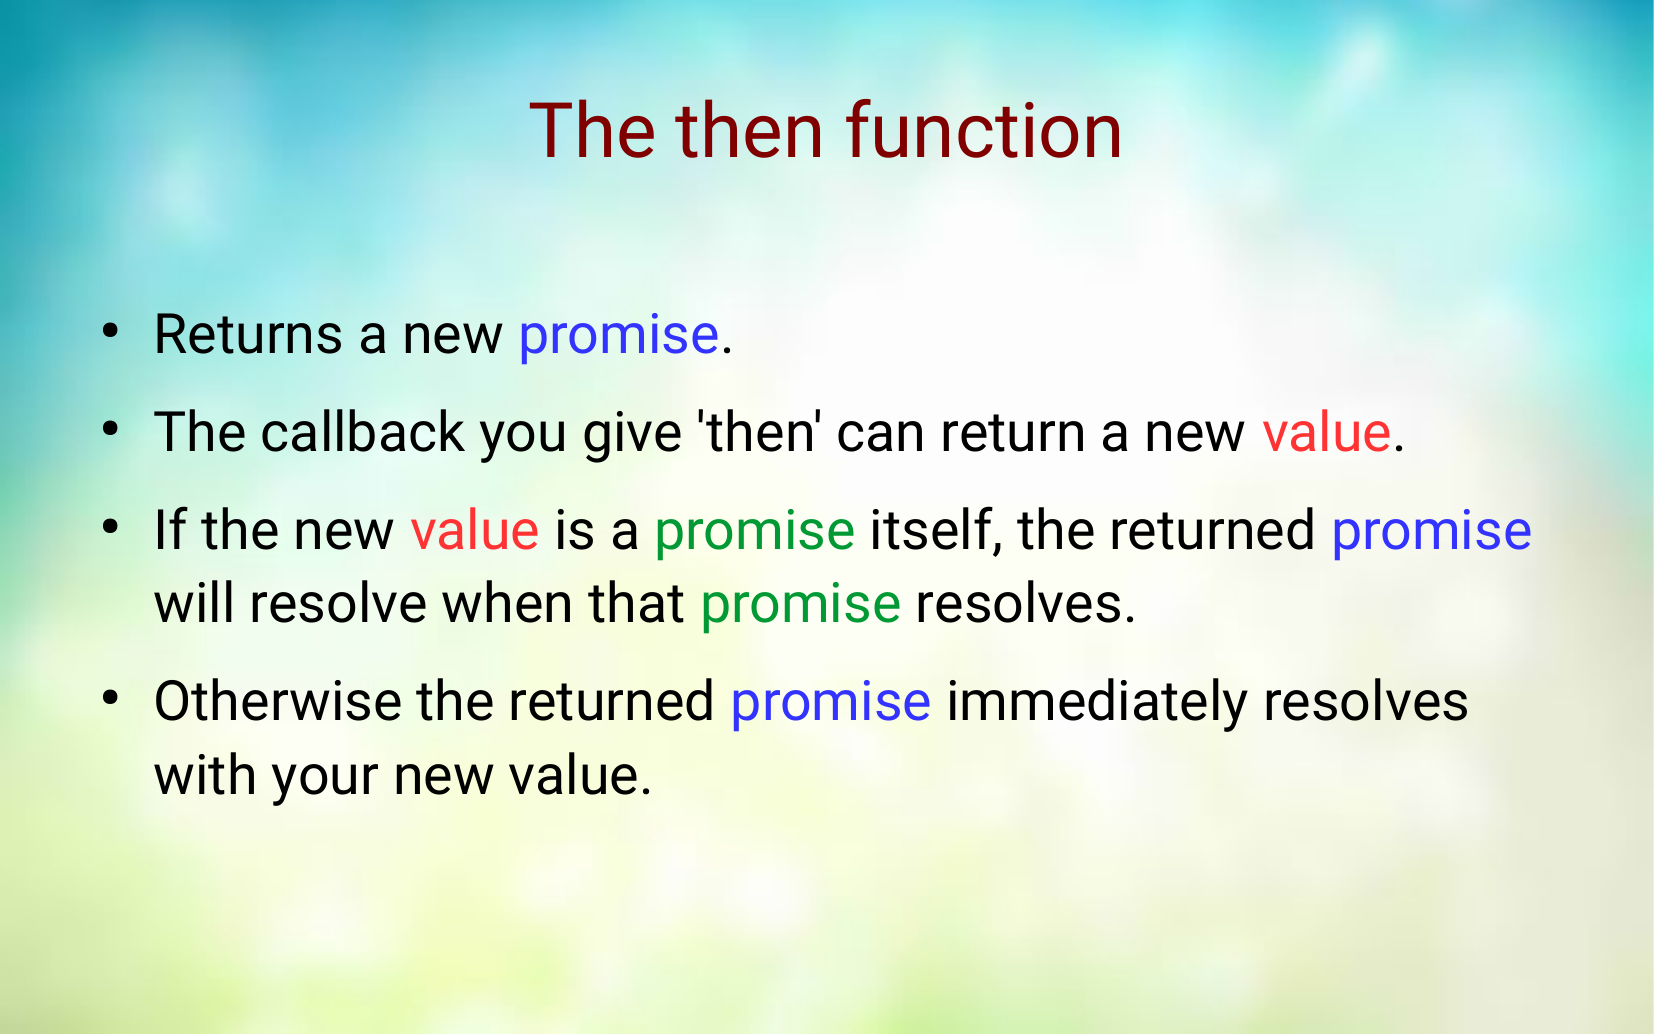

# The then function
Returns a new promise.
The callback you give 'then' can return a new value.
If the new value is a promise itself, the returned promise will resolve when that promise resolves.
Otherwise the returned promise immediately resolves with your new value.